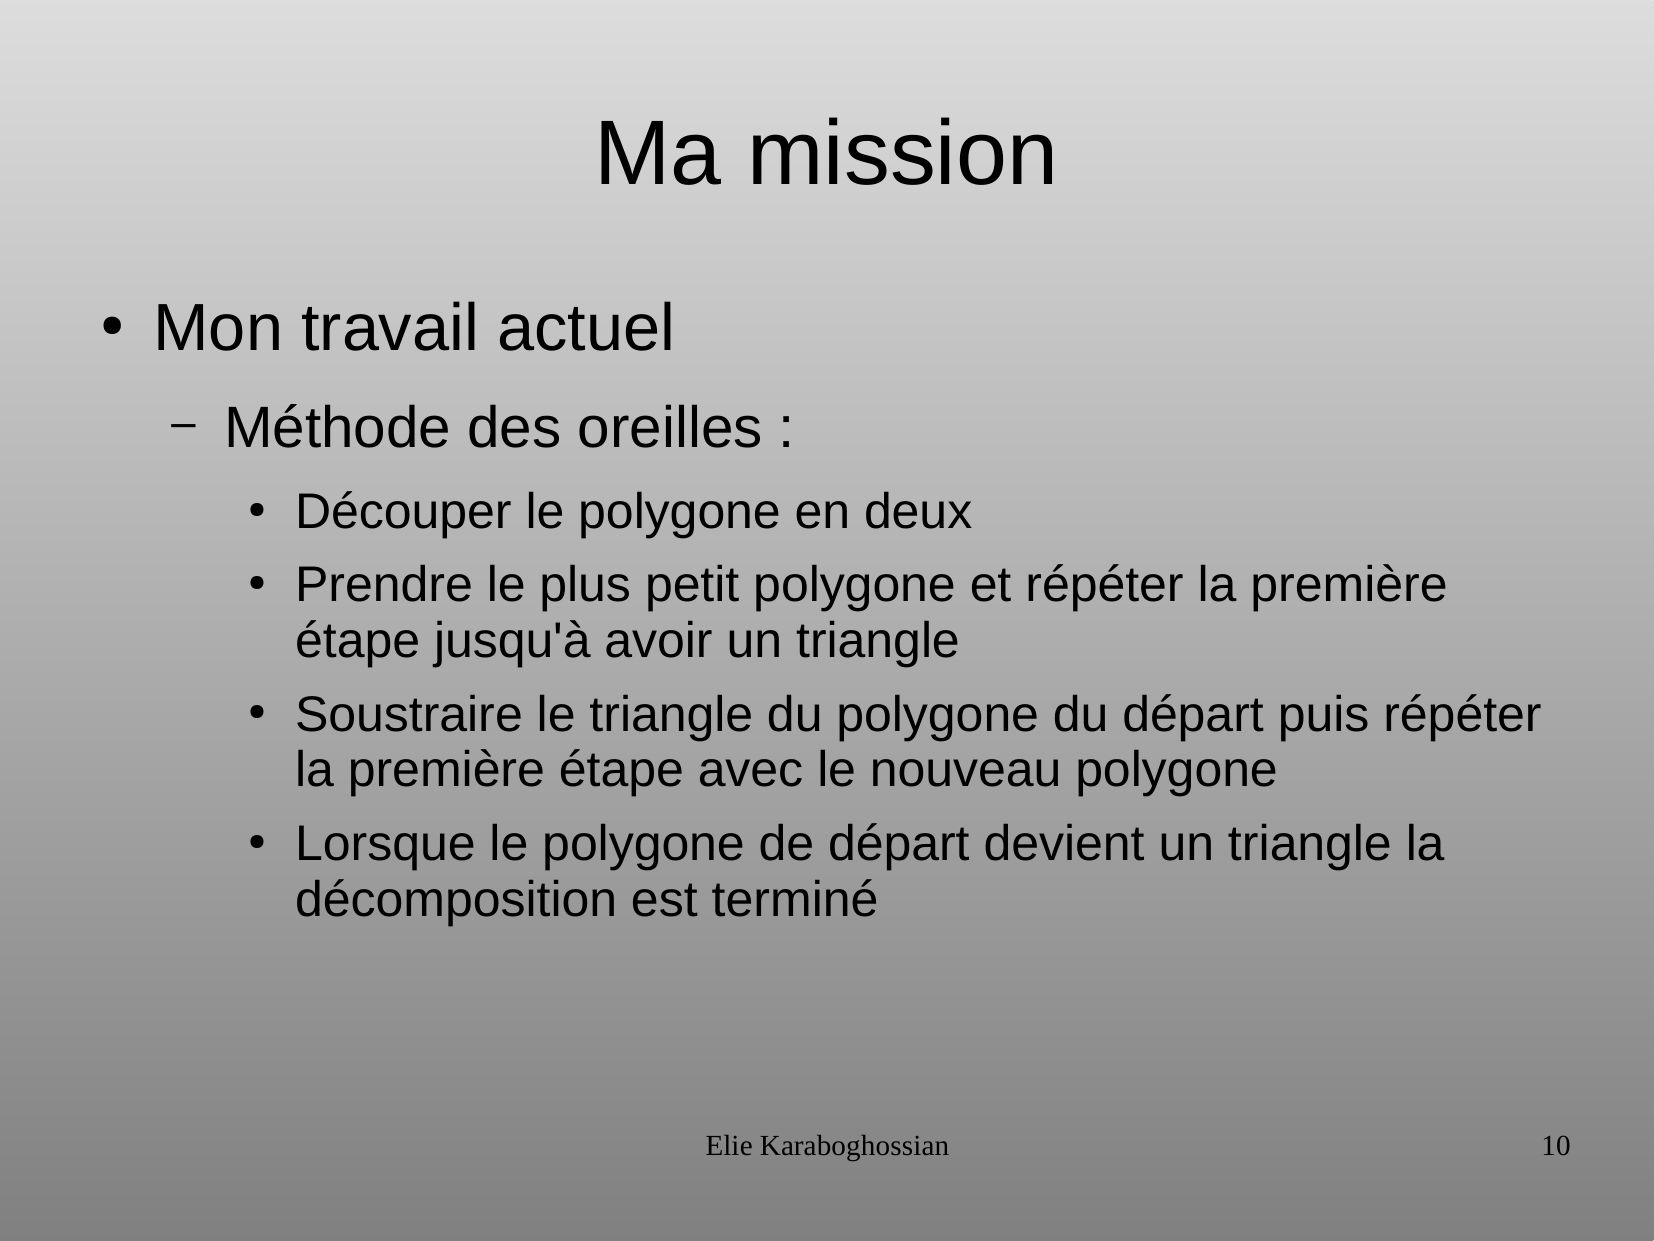

# Ma mission
Mon travail actuel
Méthode des oreilles :
Découper le polygone en deux
Prendre le plus petit polygone et répéter la première étape jusqu'à avoir un triangle
Soustraire le triangle du polygone du départ puis répéter la première étape avec le nouveau polygone
Lorsque le polygone de départ devient un triangle la décomposition est terminé
Elie Karaboghossian
10